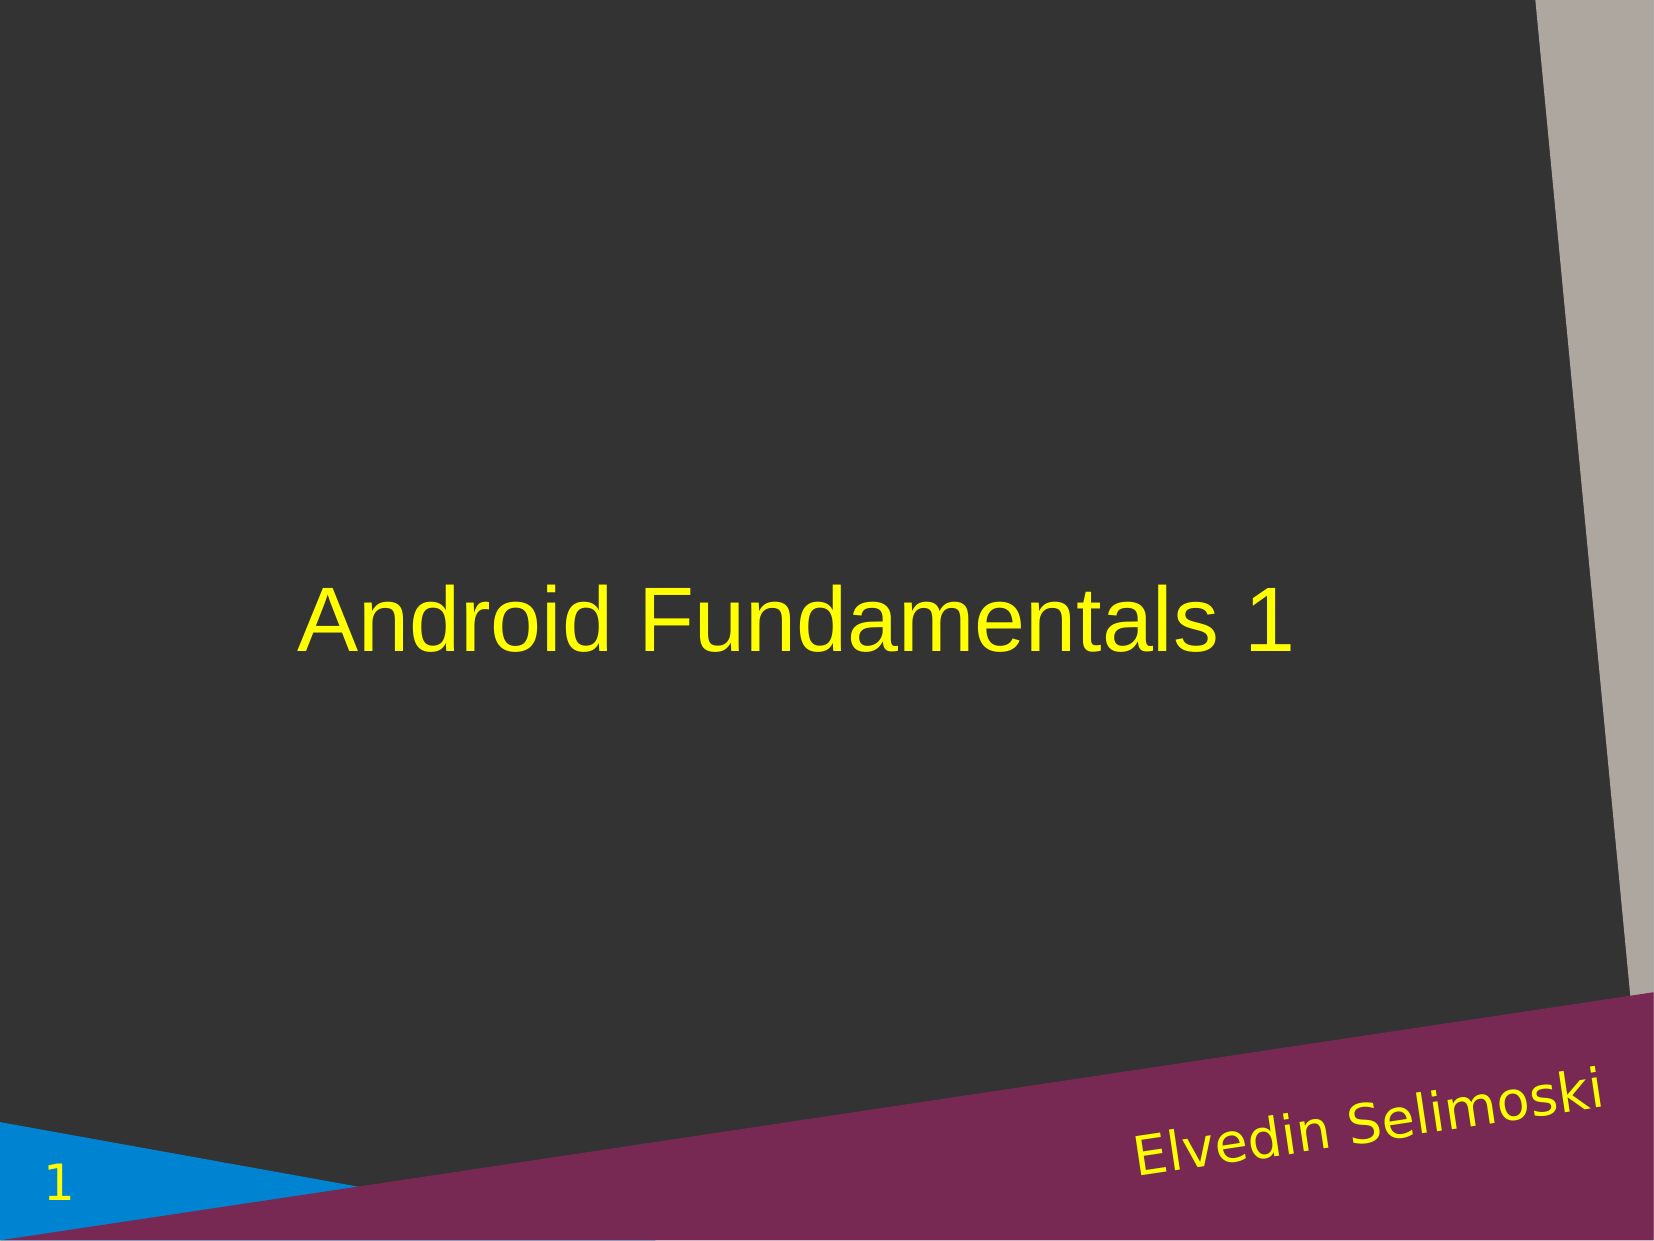

# Android Fundamentals 1
Elvedin Selimoski
1